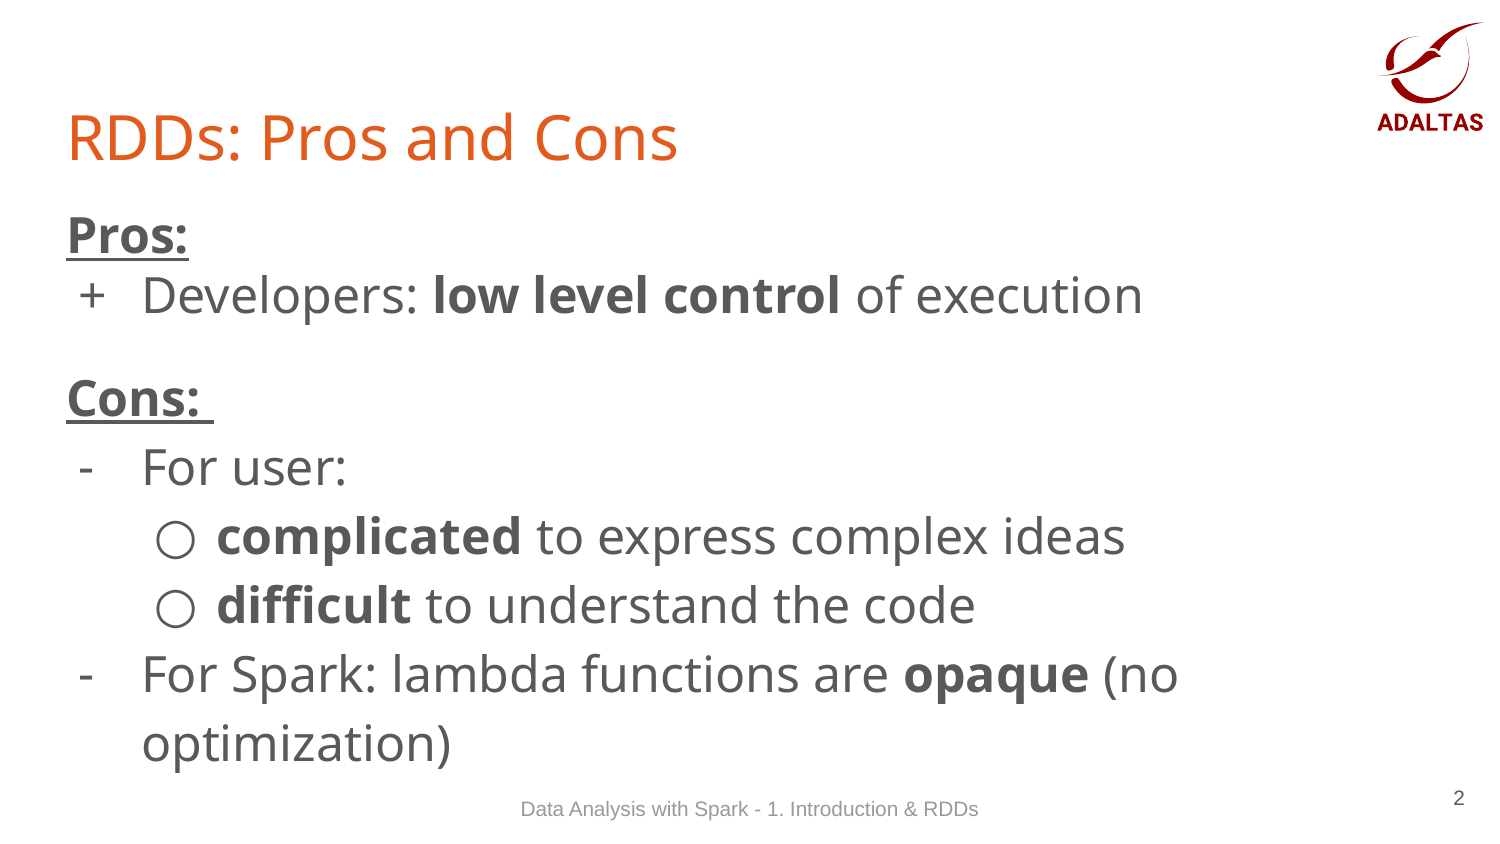

# RDDs: Pros and Cons
Pros:
Developers: low level control of execution
Cons:
For user:
complicated to express complex ideas
difficult to understand the code
For Spark: lambda functions are opaque (no optimization)
Data Analysis with Spark - 1. Introduction & RDDs